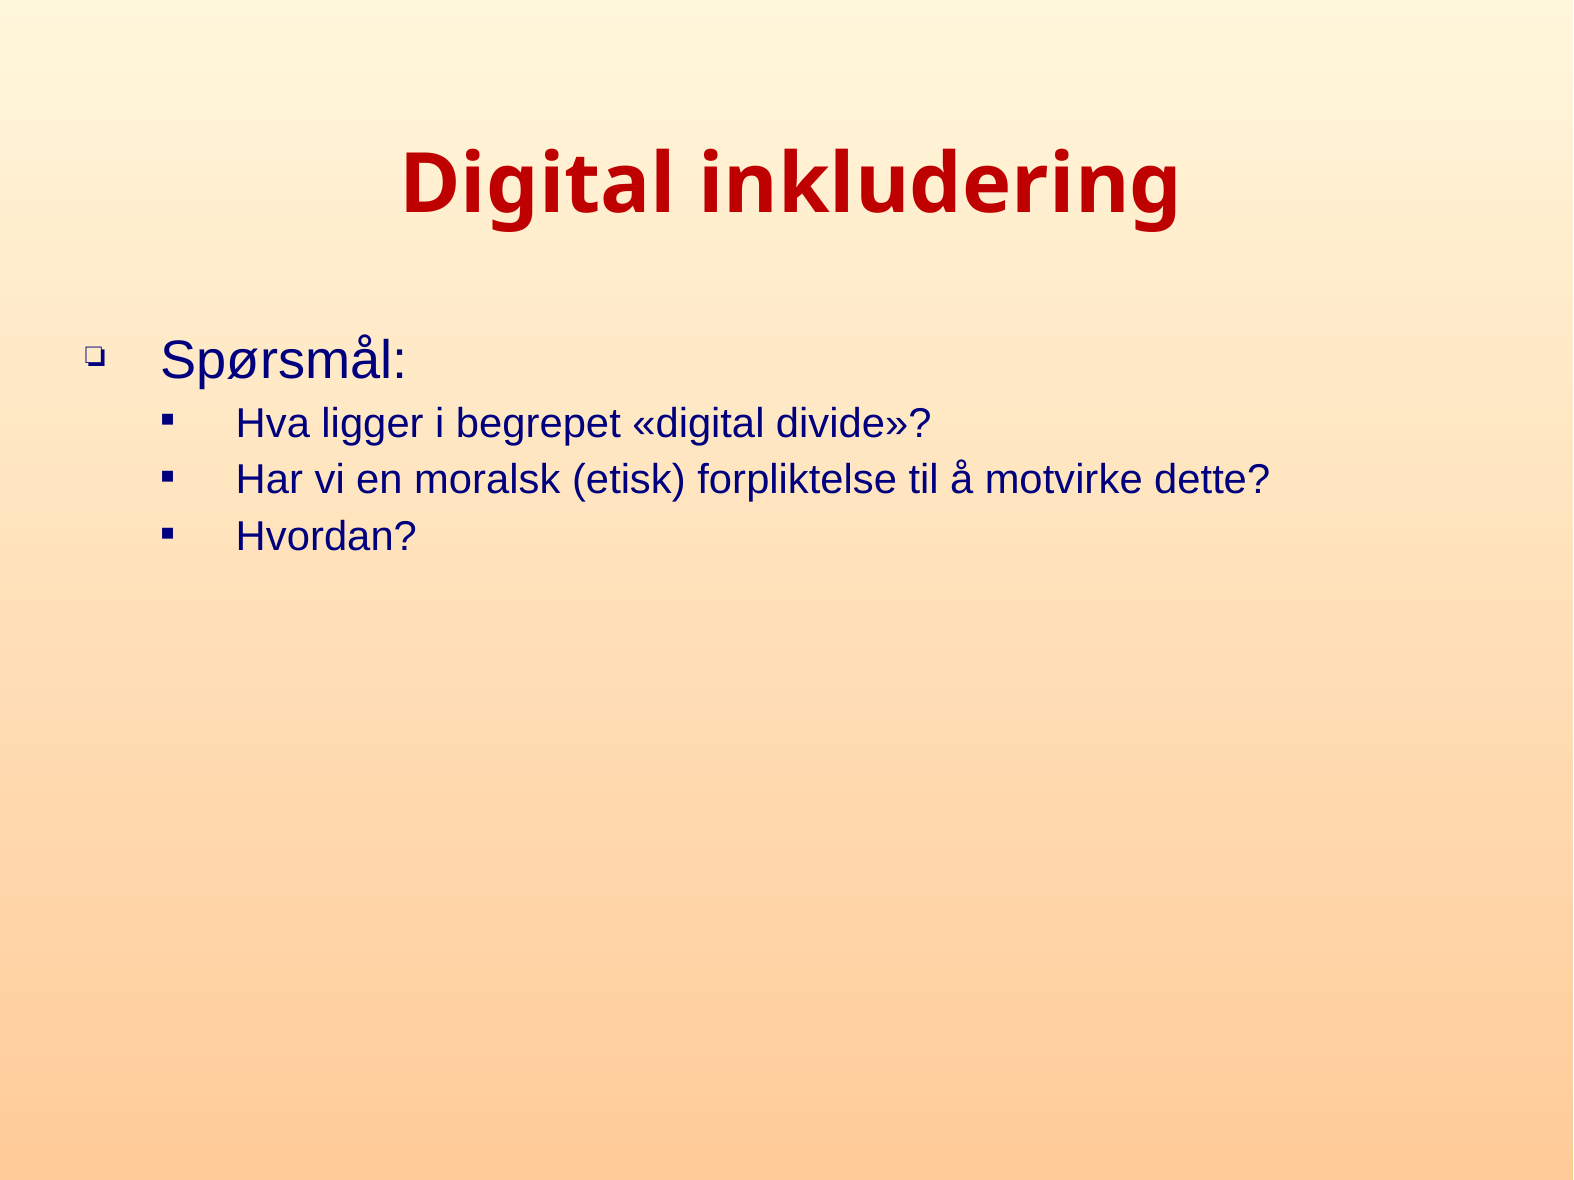

# Digital inkludering
Spørsmål:
Hva ligger i begrepet «digital divide»?
Har vi en moralsk (etisk) forpliktelse til å motvirke dette?
Hvordan?